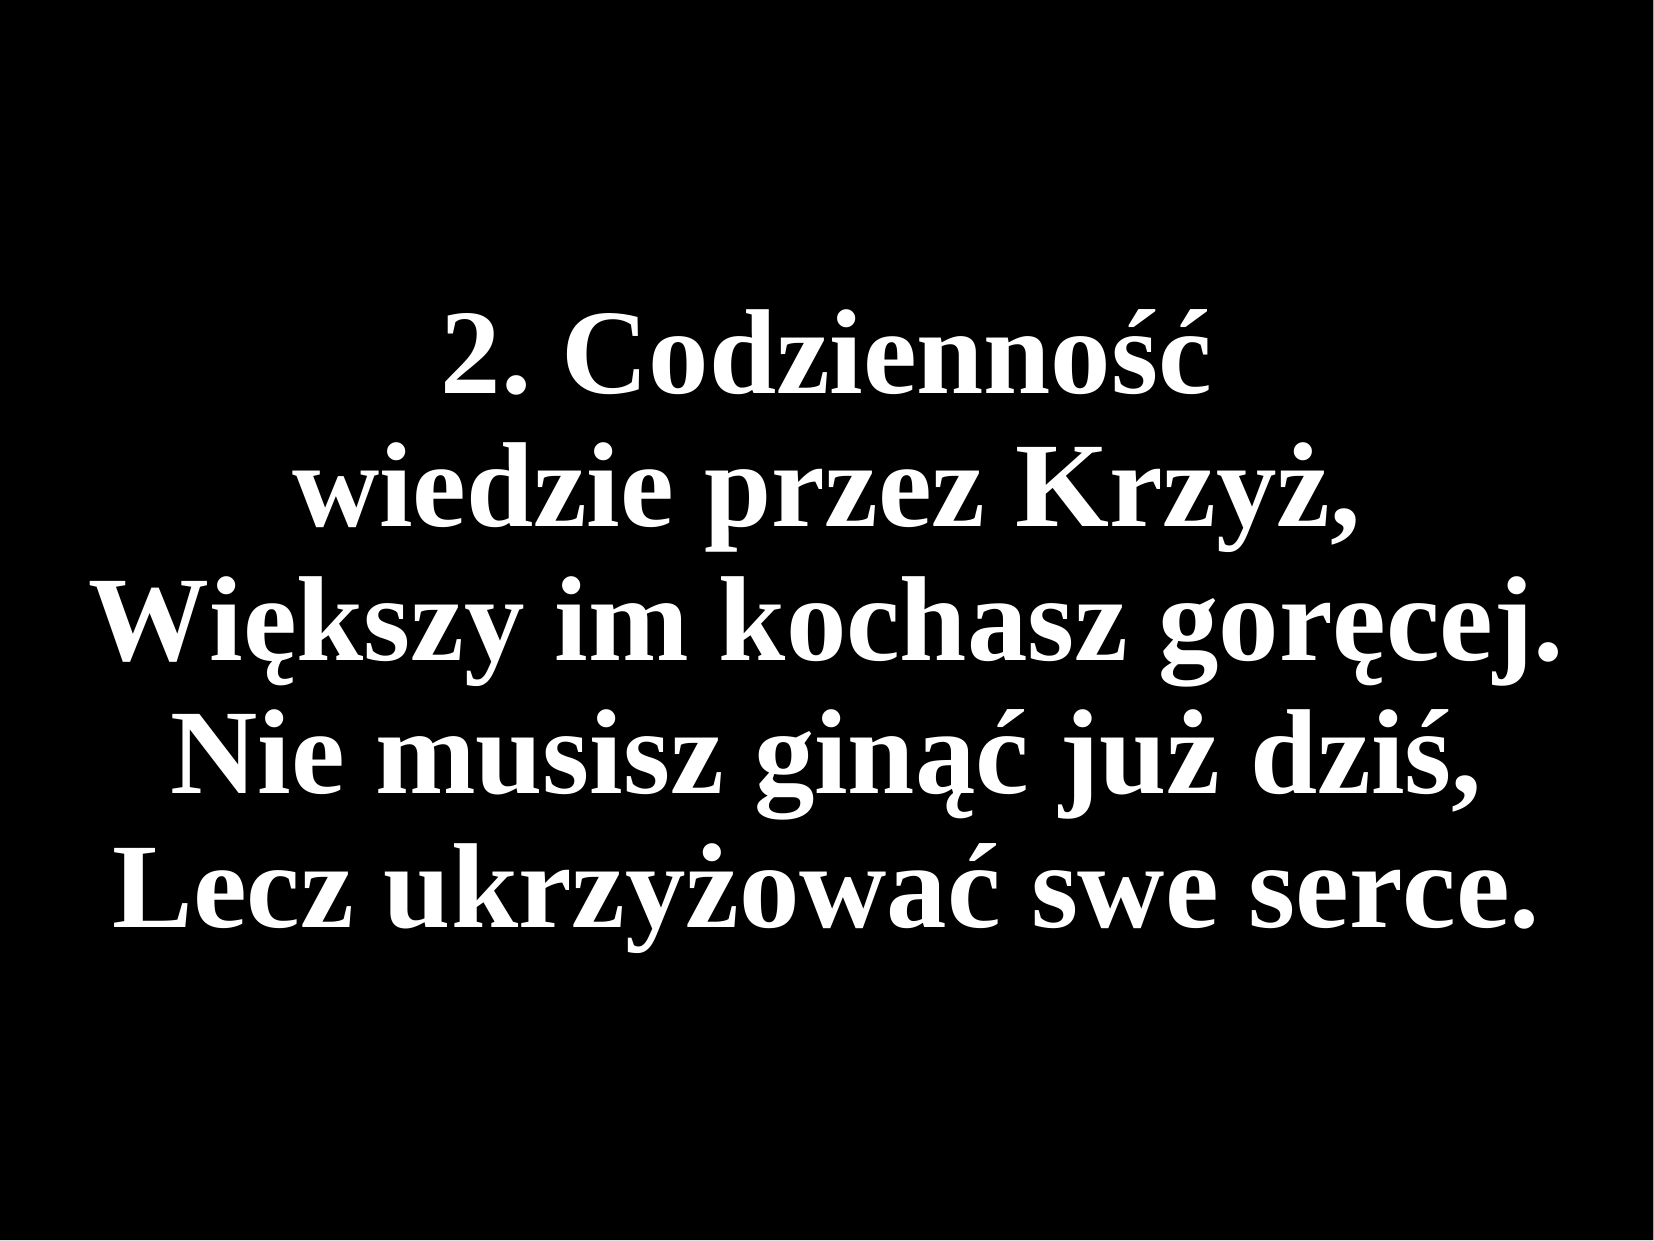

# 2. Codzienność wiedzie przez Krzyż, Większy im kochasz goręcej. Nie musisz ginąć już dziś, Lecz ukrzyżować swe serce.